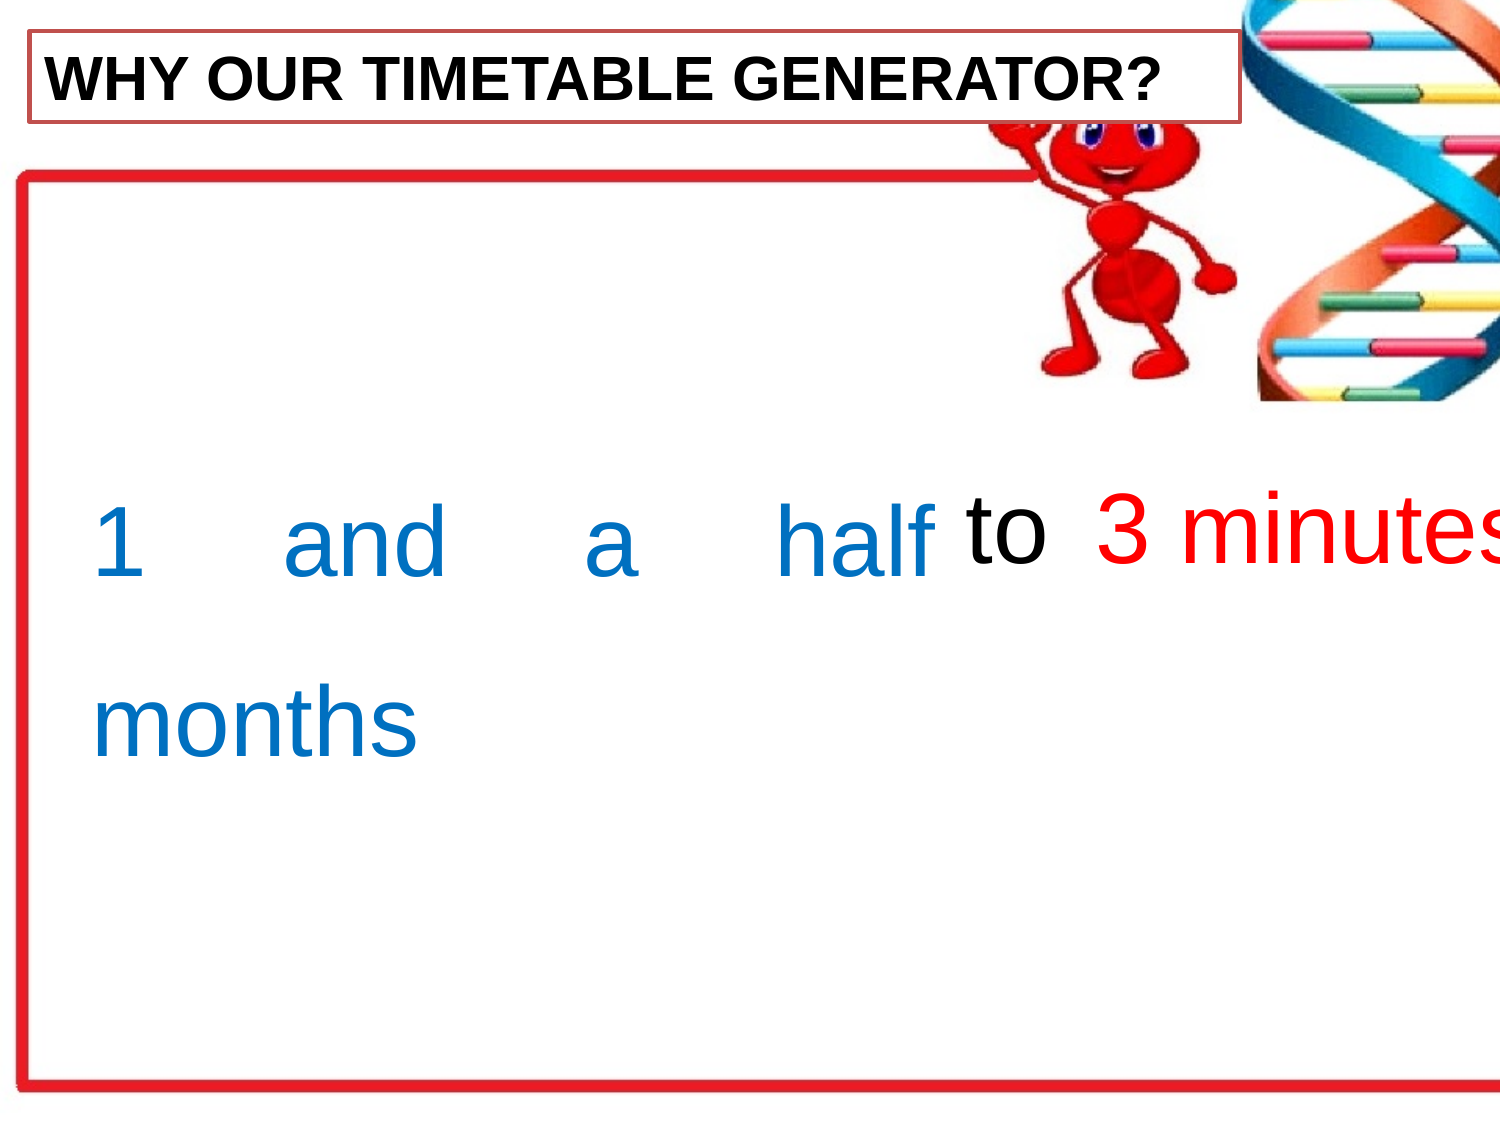

WHY OUR TIMETABLE GENERATOR?
#
1 and a half months
to
3 minutes